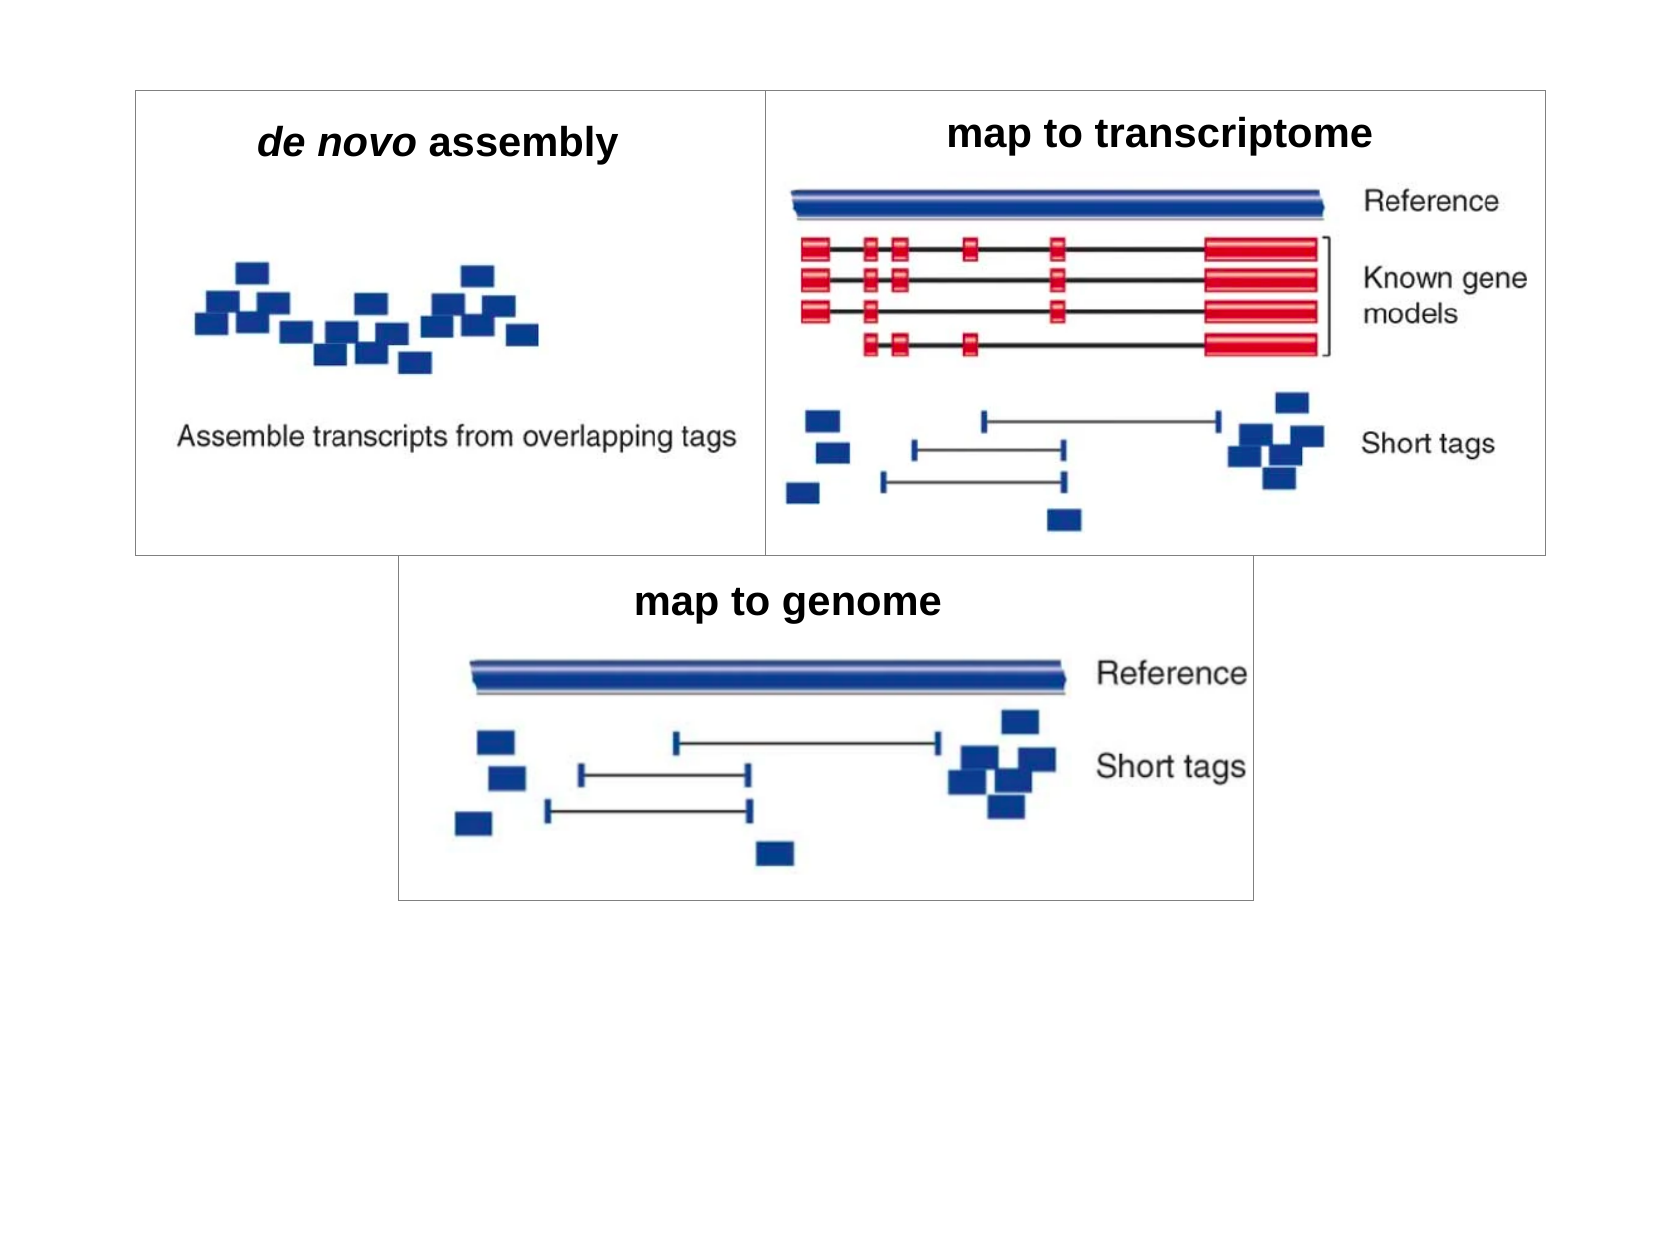

map to transcriptome
de novo assembly
map to genome